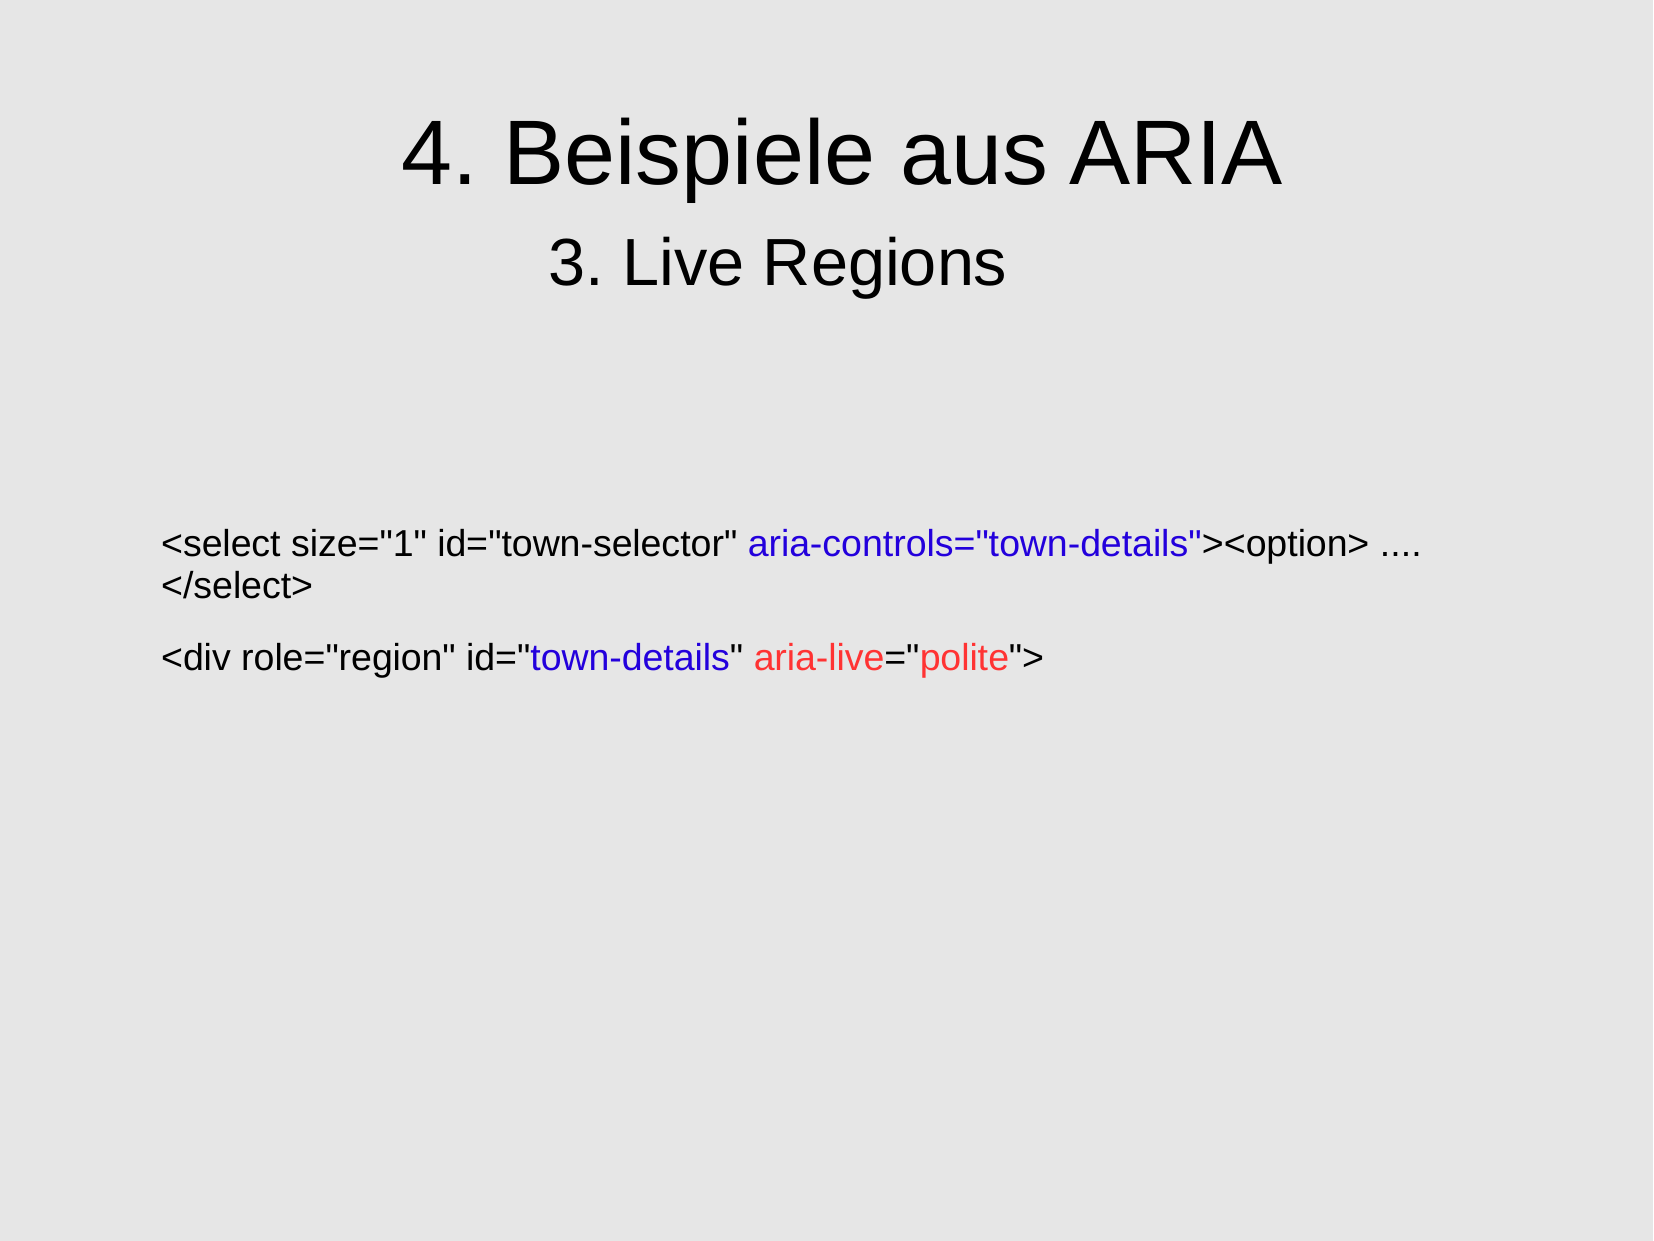

# 4. Beispiele aus ARIA
3. Live Regions
<select size="1" id="town-selector" aria-controls="town-details"><option> .... </select>
<div role="region" id="town-details" aria-live="polite">